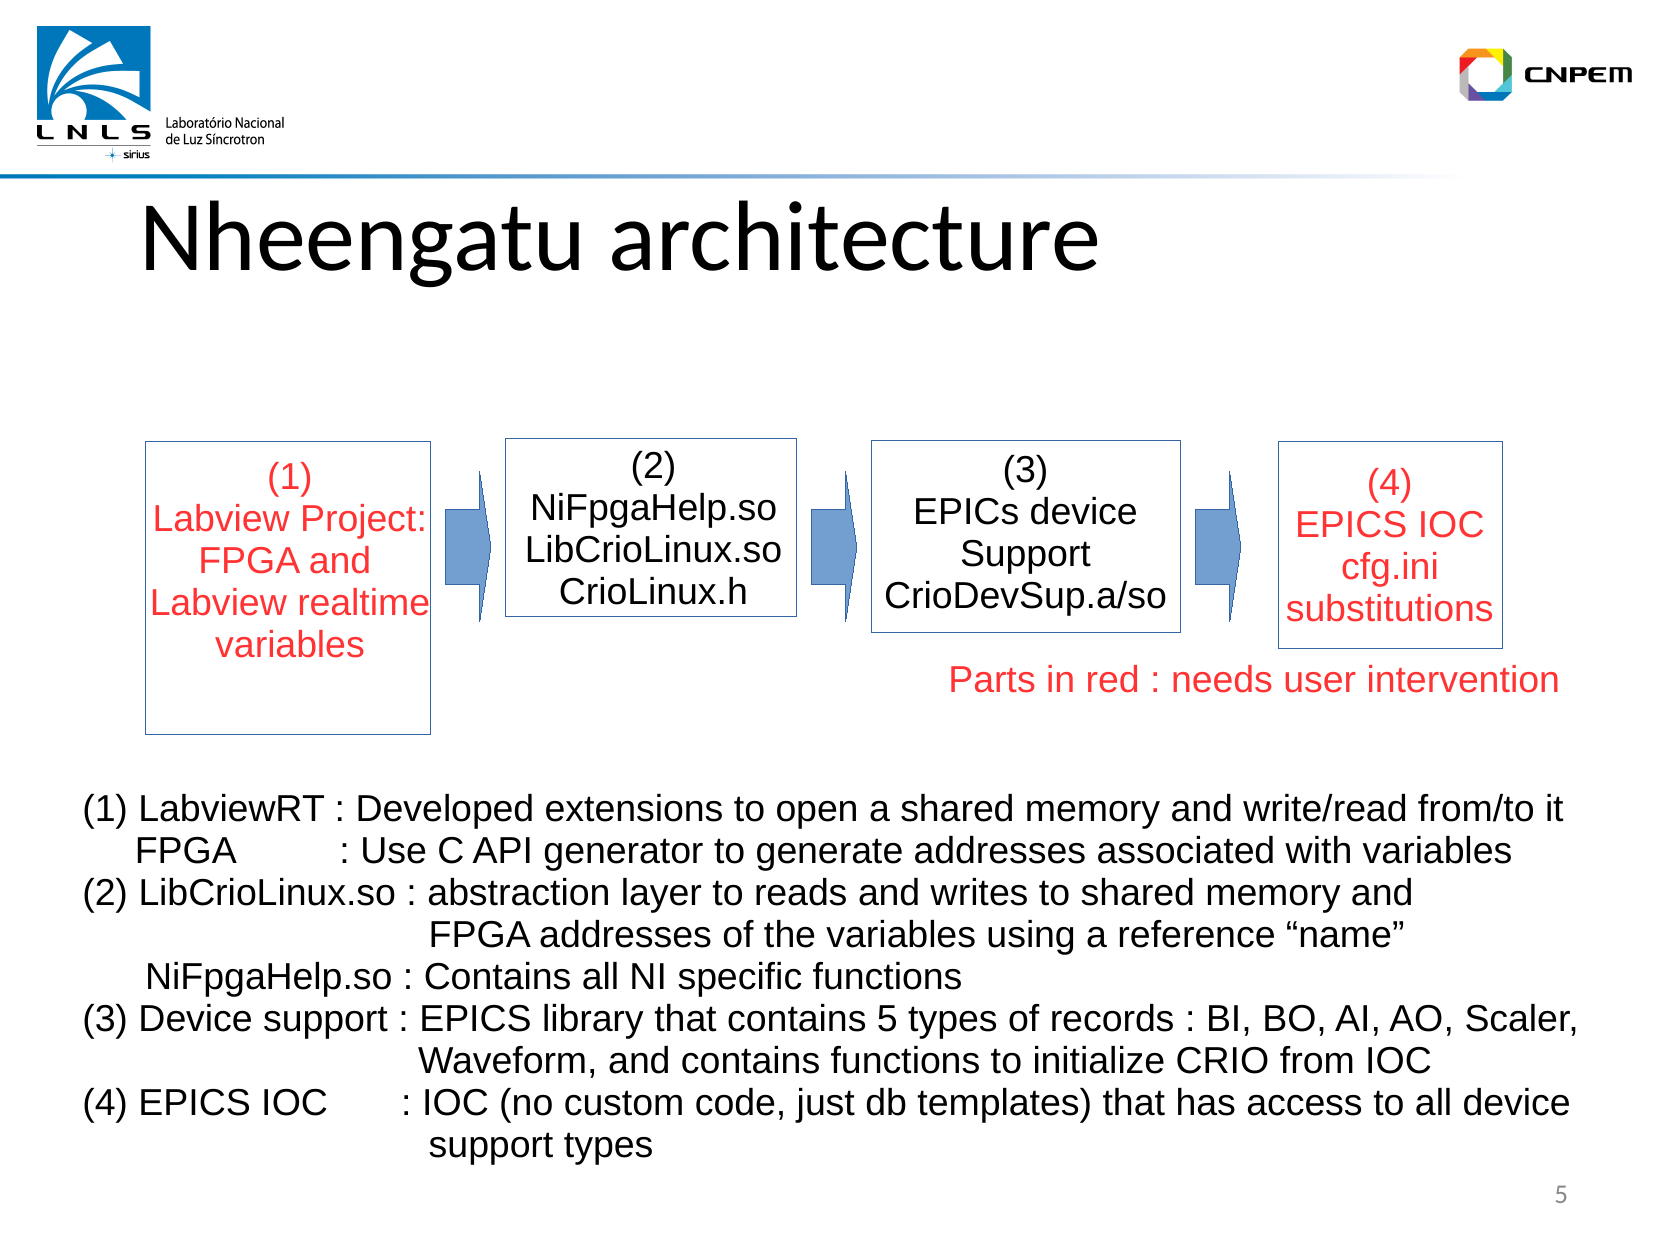

Nheengatu architecture
(2)
NiFpgaHelp.so
LibCrioLinux.so
CrioLinux.h
(3)
EPICs device
Support
CrioDevSup.a/so
(1)
Labview Project:
FPGA and
Labview realtime
variables
(4)
EPICS IOC
cfg.ini
substitutions
Parts in red : needs user intervention
(1) LabviewRT : Developed extensions to open a shared memory and write/read from/to it
 FPGA : Use C API generator to generate addresses associated with variables
(2) LibCrioLinux.so : abstraction layer to reads and writes to shared memory and
 FPGA addresses of the variables using a reference “name”
 NiFpgaHelp.so : Contains all NI specific functions
(3) Device support : EPICS library that contains 5 types of records : BI, BO, AI, AO, Scaler,
 Waveform, and contains functions to initialize CRIO from IOC
(4) EPICS IOC : IOC (no custom code, just db templates) that has access to all device
 support types
5